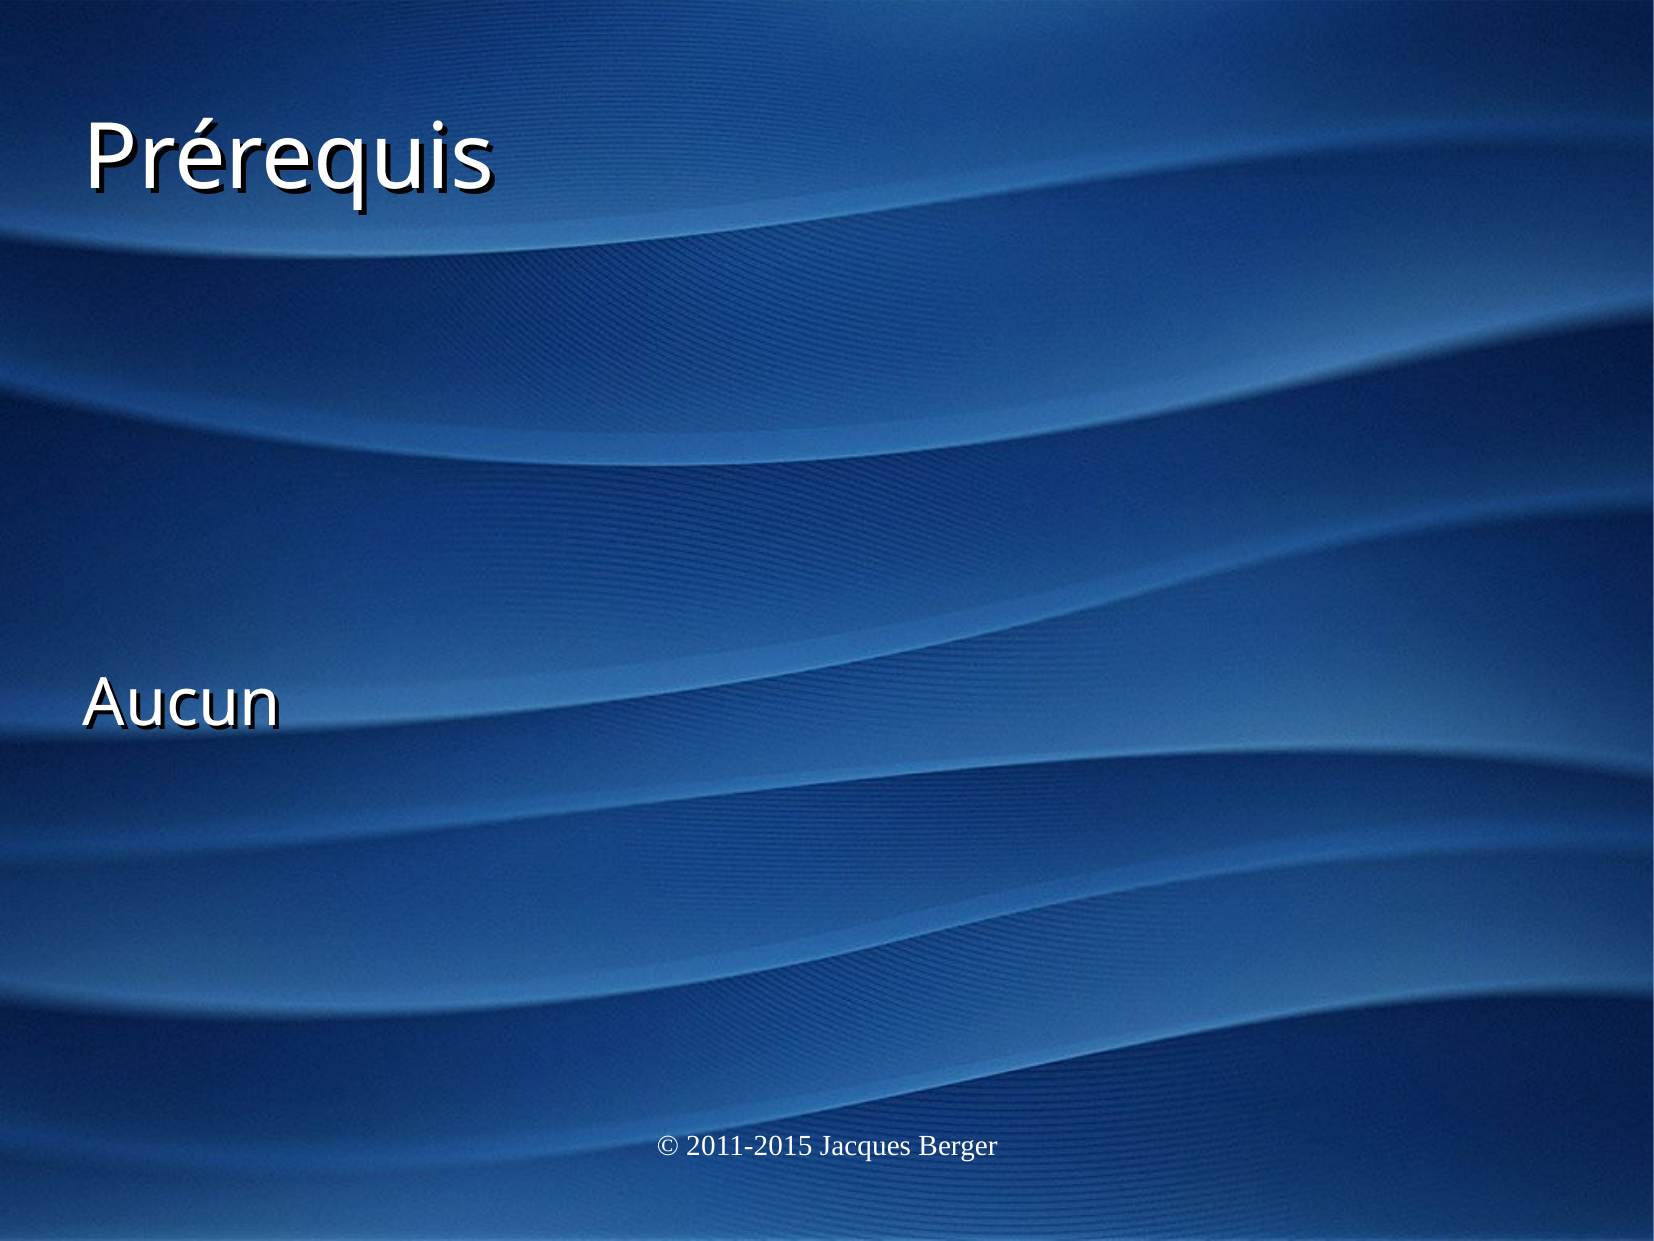

# Prérequis
Aucun
© 2011-2015 Jacques Berger